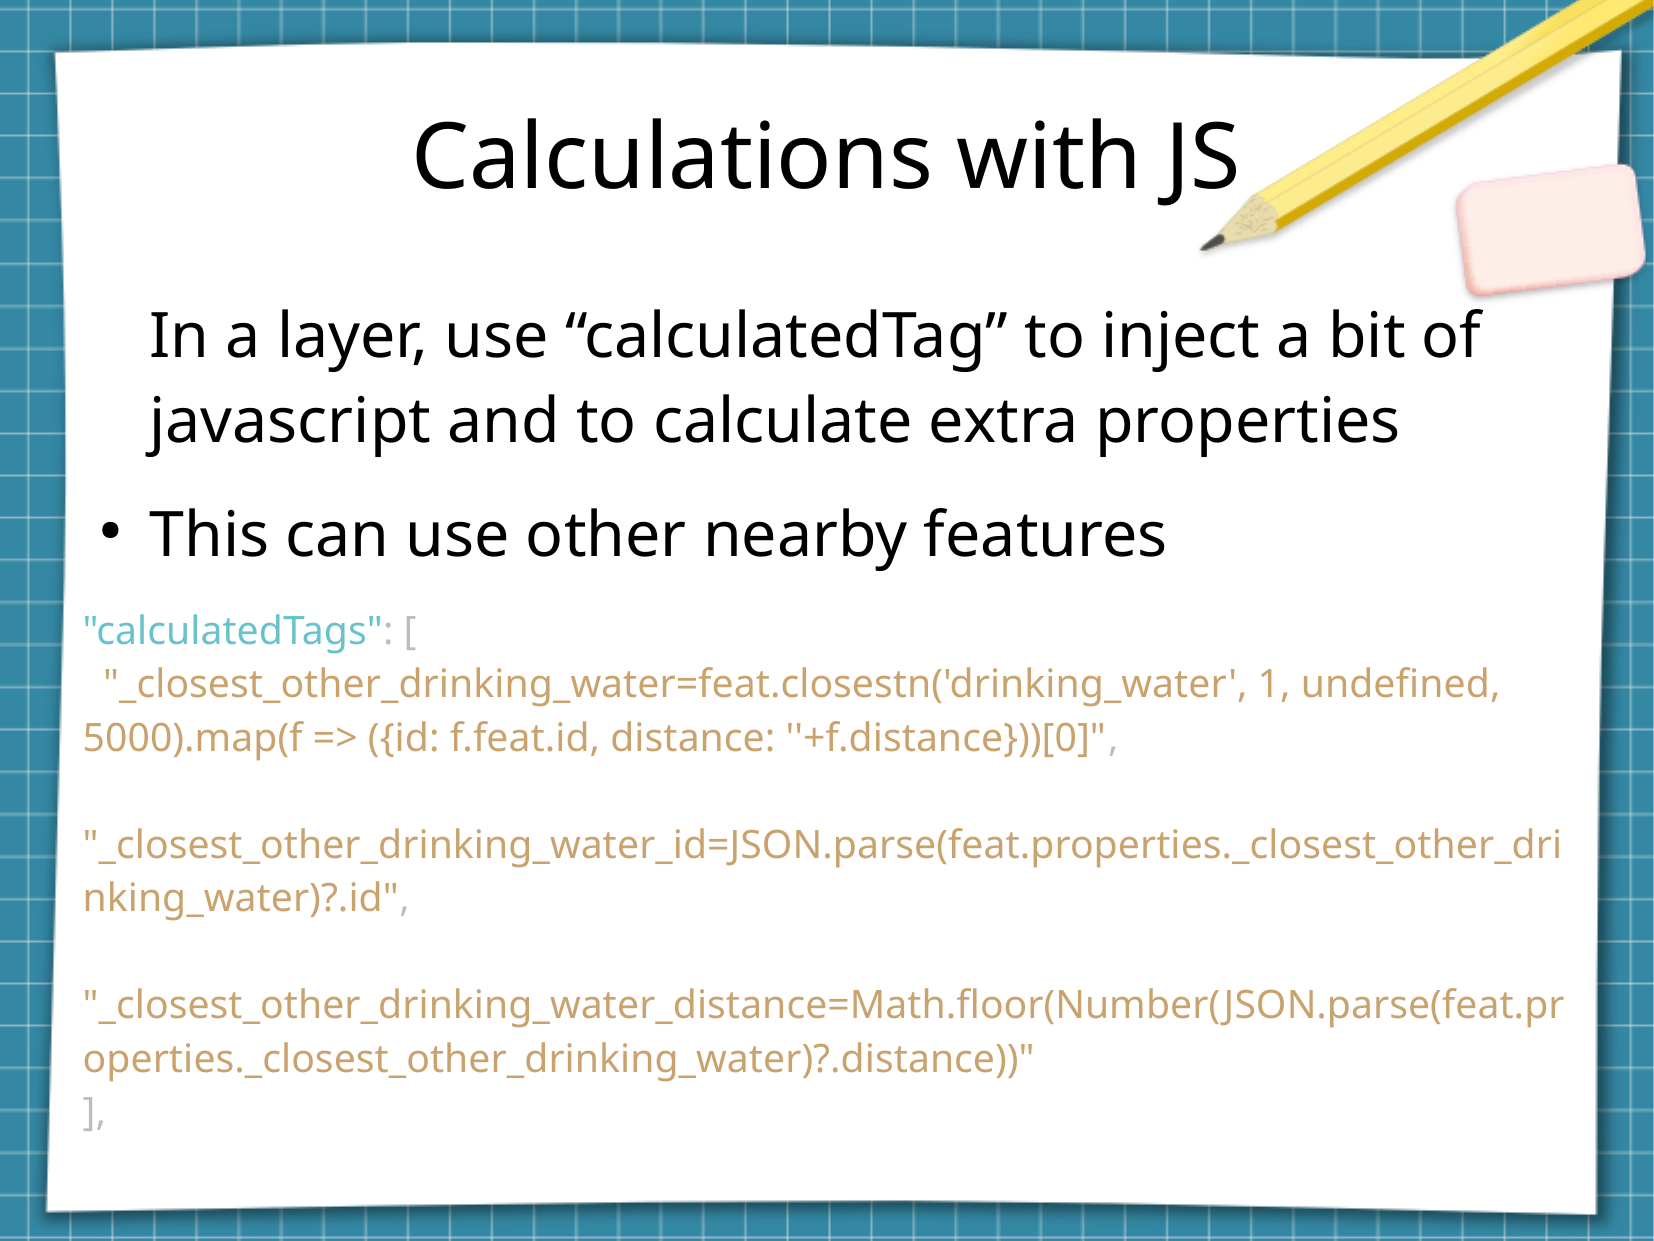

# Calculations with JS
In a layer, use “calculatedTag” to inject a bit of javascript and to calculate extra properties
This can use other nearby features
"calculatedTags": [
 "_closest_other_drinking_water=feat.closestn('drinking_water', 1, undefined, 5000).map(f => ({id: f.feat.id, distance: ''+f.distance}))[0]",
 "_closest_other_drinking_water_id=JSON.parse(feat.properties._closest_other_drinking_water)?.id",
 "_closest_other_drinking_water_distance=Math.floor(Number(JSON.parse(feat.properties._closest_other_drinking_water)?.distance))"
],